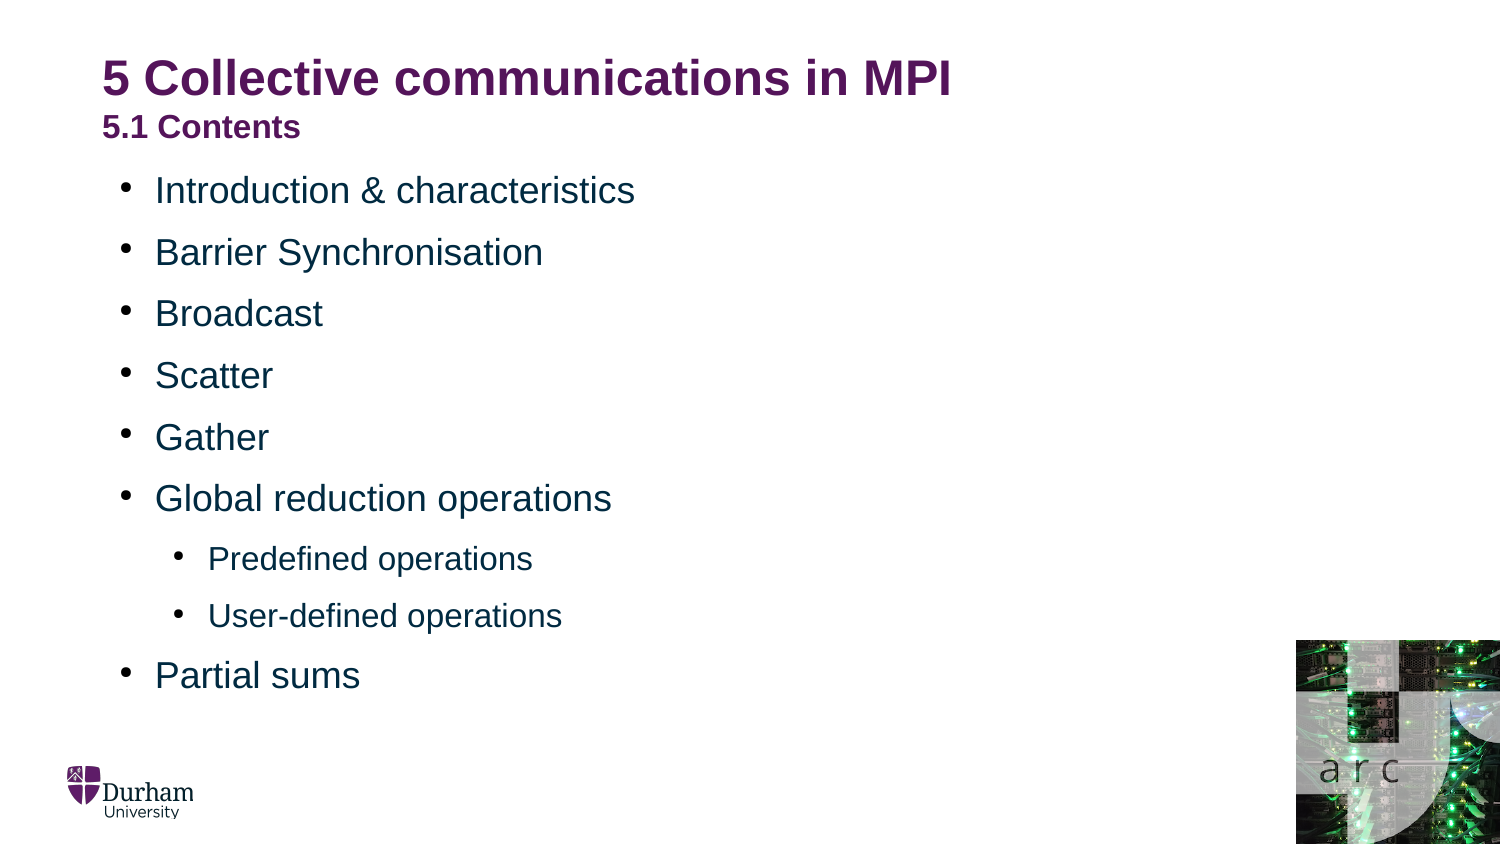

# 5 Collective communications in MPI 5.1 Contents
Introduction & characteristics
Barrier Synchronisation
Broadcast
Scatter
Gather
Global reduction operations
Predefined operations
User-defined operations
Partial sums